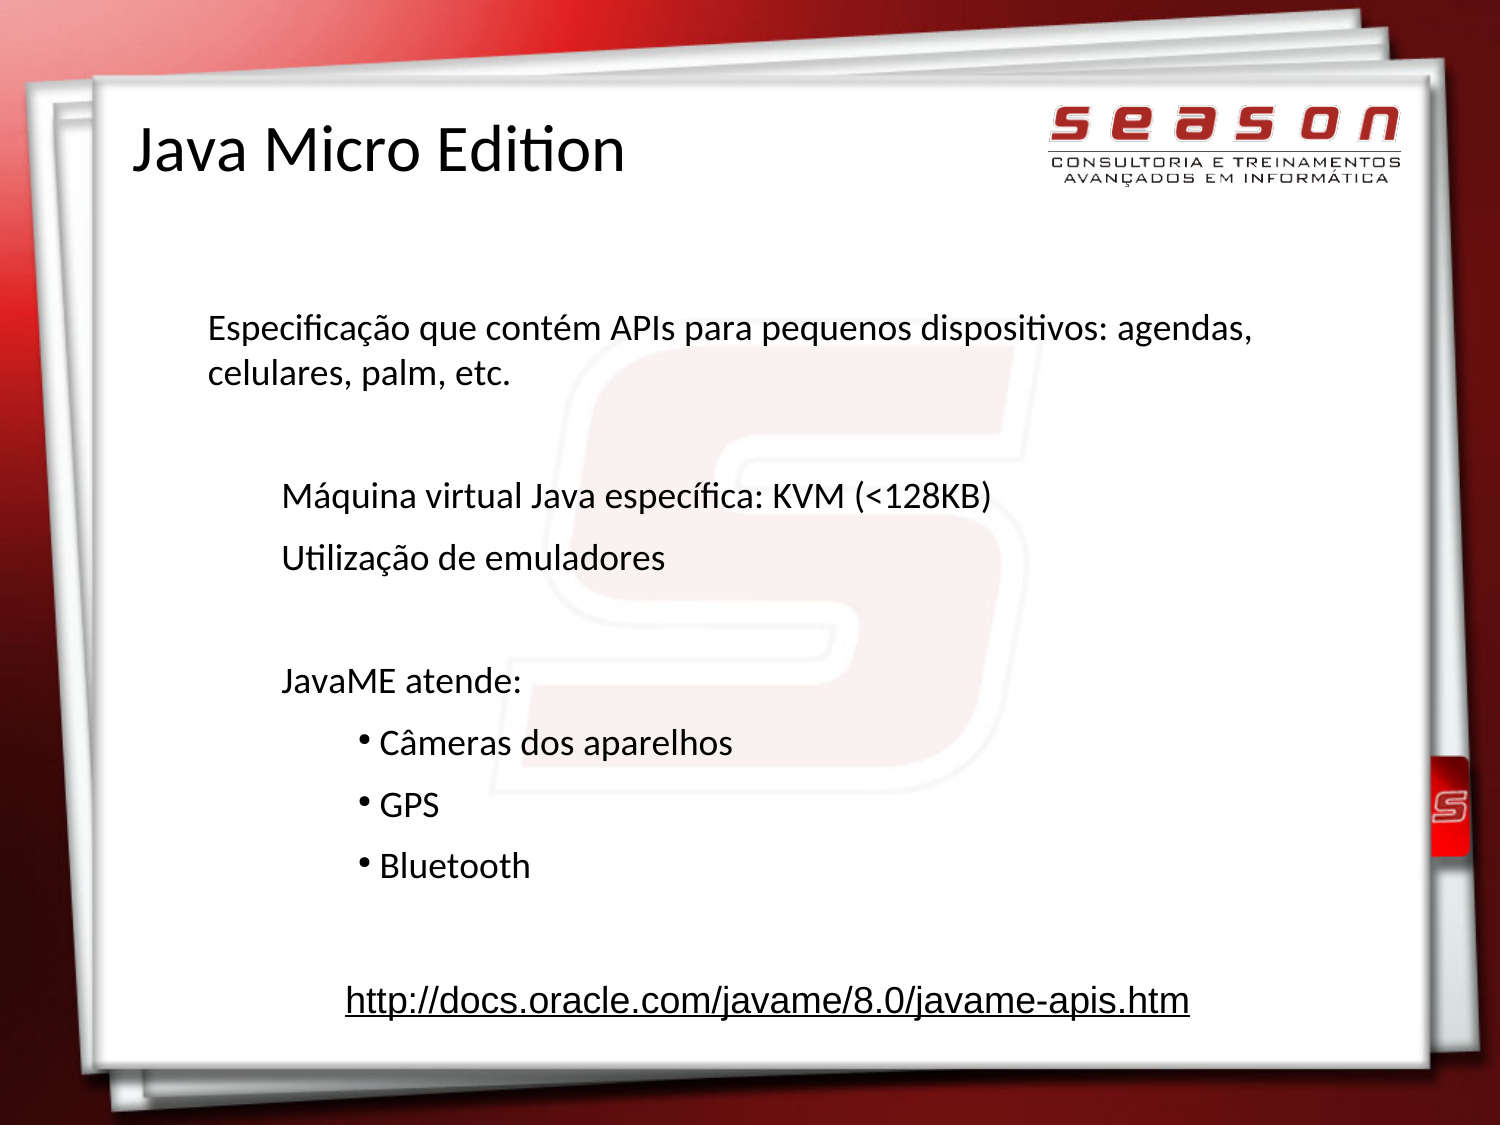

# Java Micro Edition
Especificação que contém APIs para pequenos dispositivos: agendas, celulares, palm, etc.
	Máquina virtual Java específica: KVM (<128KB)
	Utilização de emuladores
	JavaME atende:
 Câmeras dos aparelhos
 GPS
 Bluetooth
http://docs.oracle.com/javame/8.0/javame-apis.htm